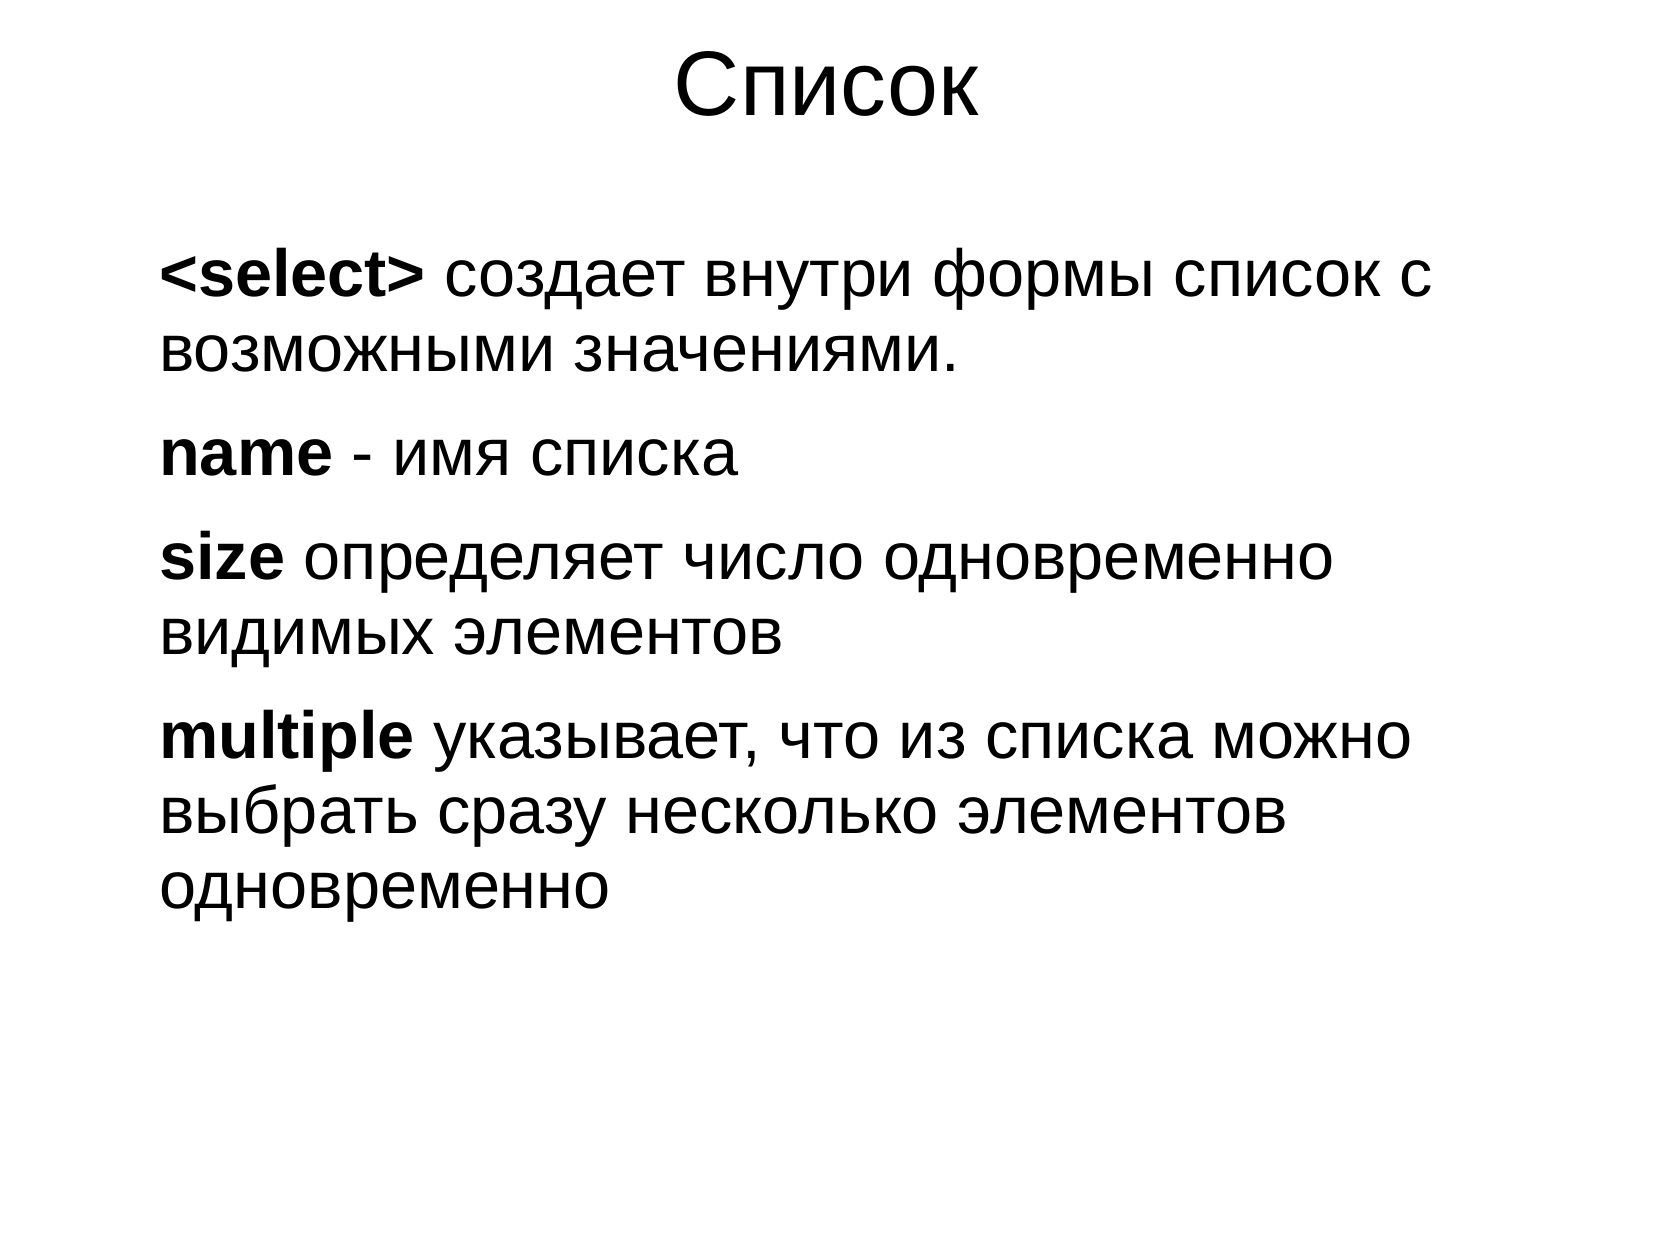

# Список
<select> создает внутри формы список с возможными значениями.
name - имя списка
size определяет число одновременно видимых элементов
multiple указывает, что из списка можно выбрать сразу несколько элементов одновременно